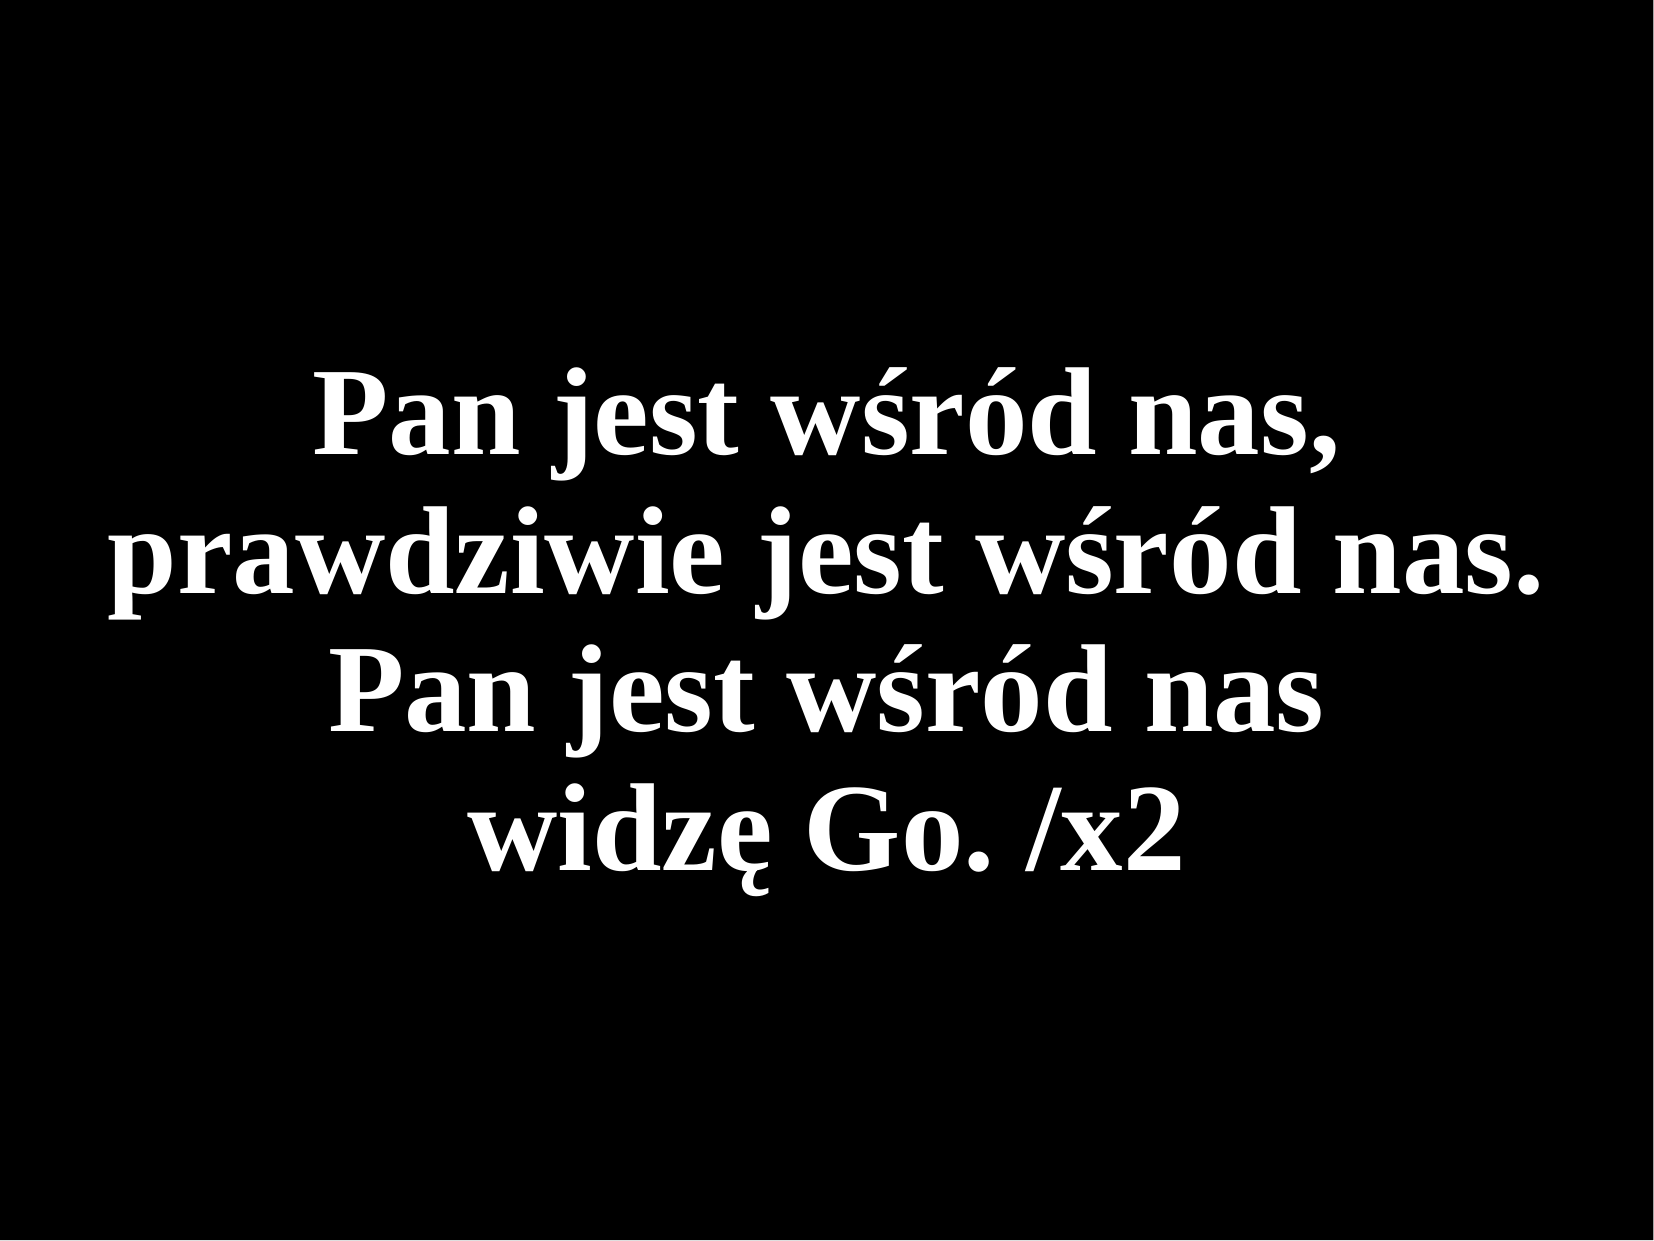

# Pan jest wśród nas, prawdziwie jest wśród nas. Pan jest wśród nas widzę Go. /x2